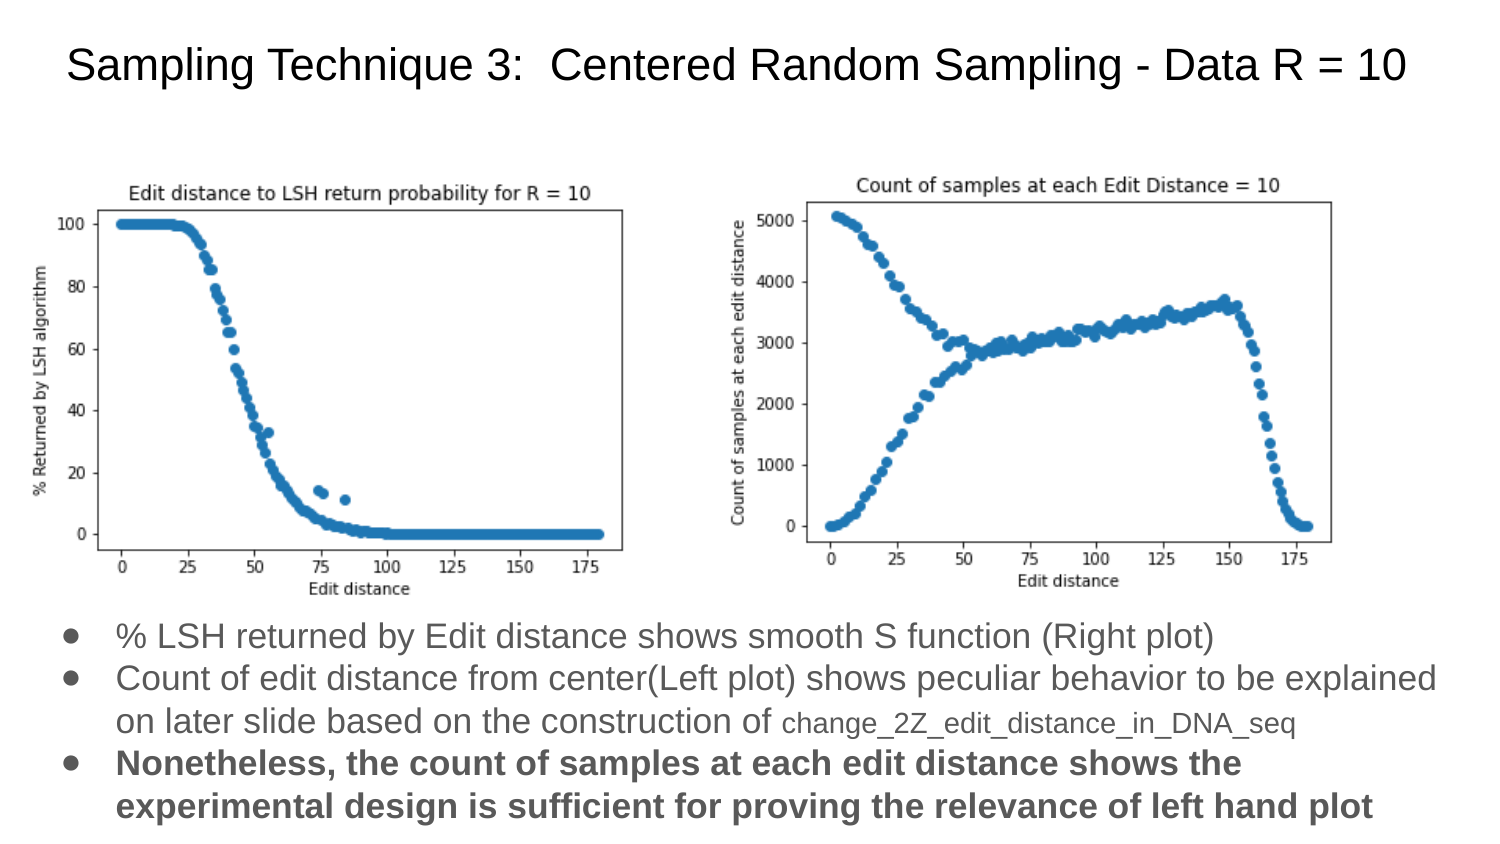

# Sampling Technique 3: Centered Random Sampling - Data R = 10
% LSH returned by Edit distance shows smooth S function (Right plot)
Count of edit distance from center(Left plot) shows peculiar behavior to be explained on later slide based on the construction of change_2Z_edit_distance_in_DNA_seq
Nonetheless, the count of samples at each edit distance shows the experimental design is sufficient for proving the relevance of left hand plot